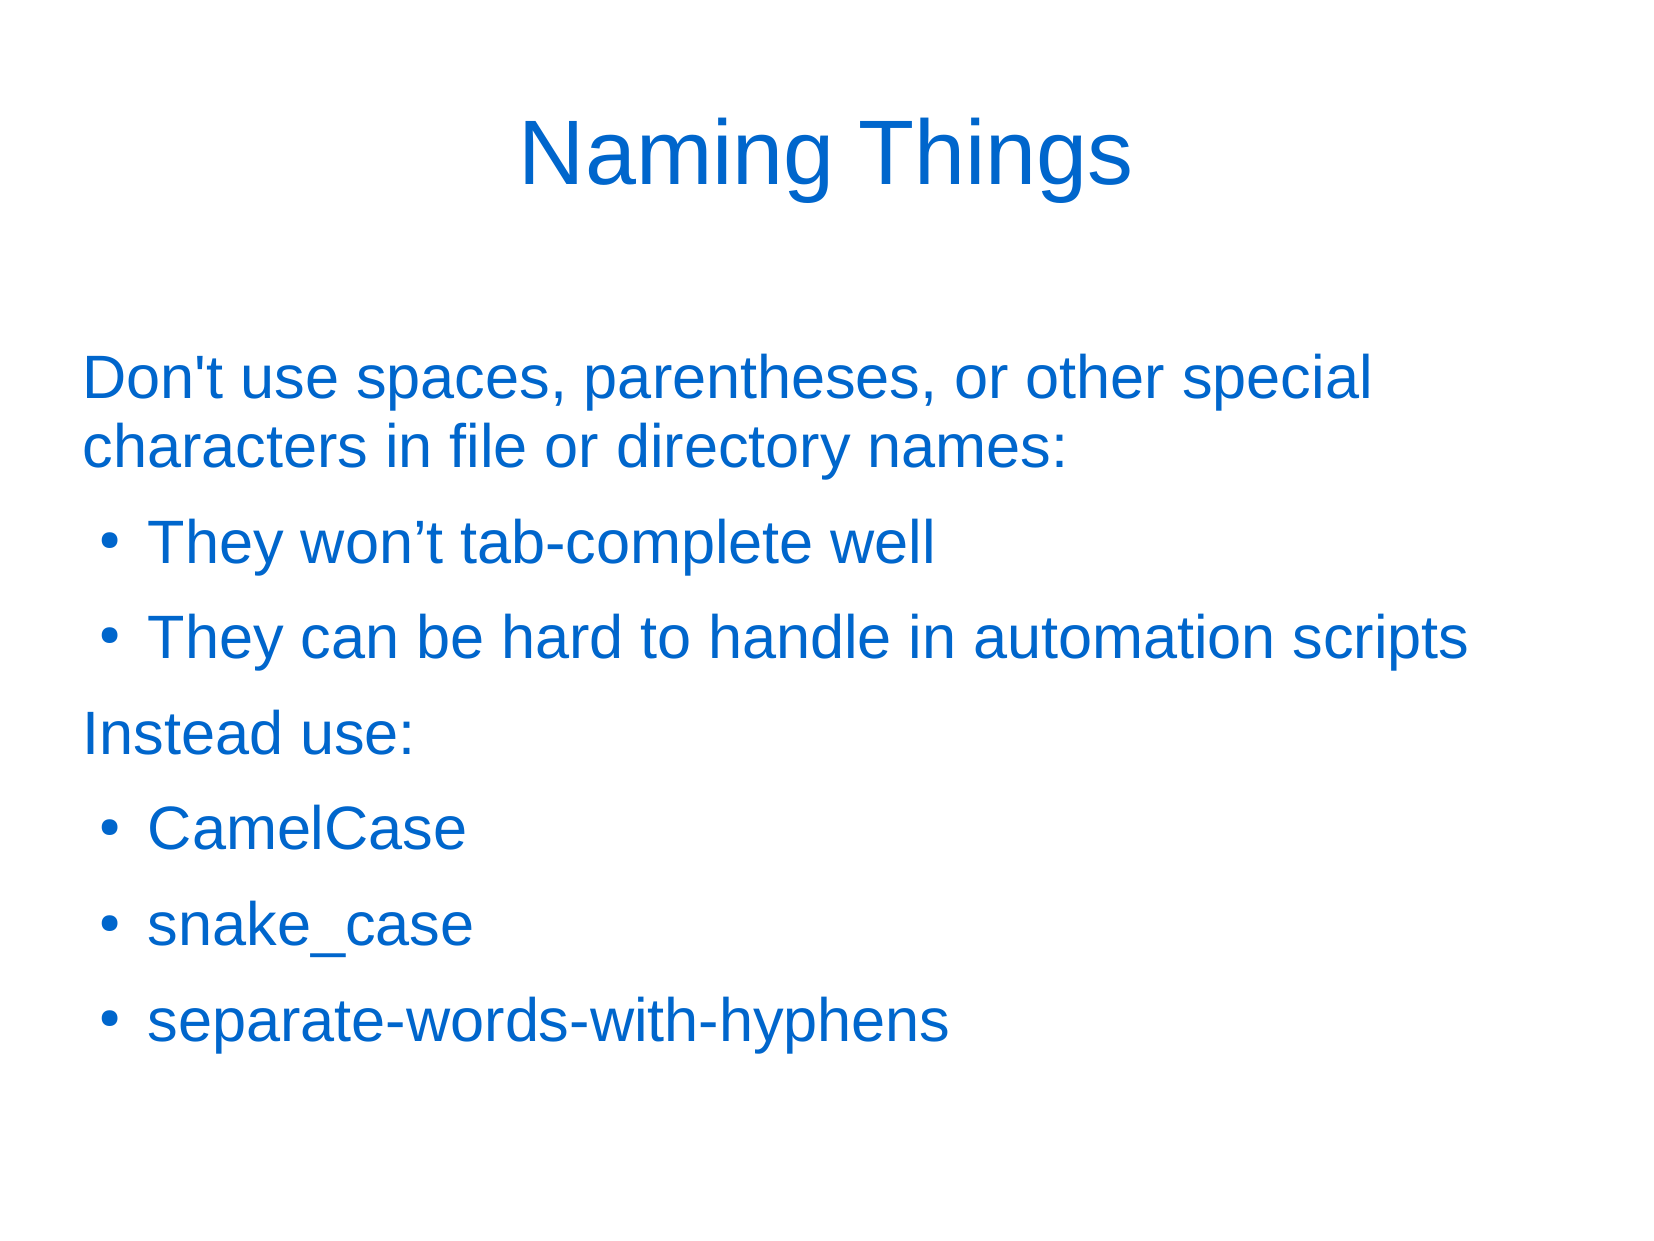

# Naming Things
Don't use spaces, parentheses, or other special characters in file or directory names:
They won’t tab-complete well
They can be hard to handle in automation scripts
Instead use:
CamelCase
snake_case
separate-words-with-hyphens